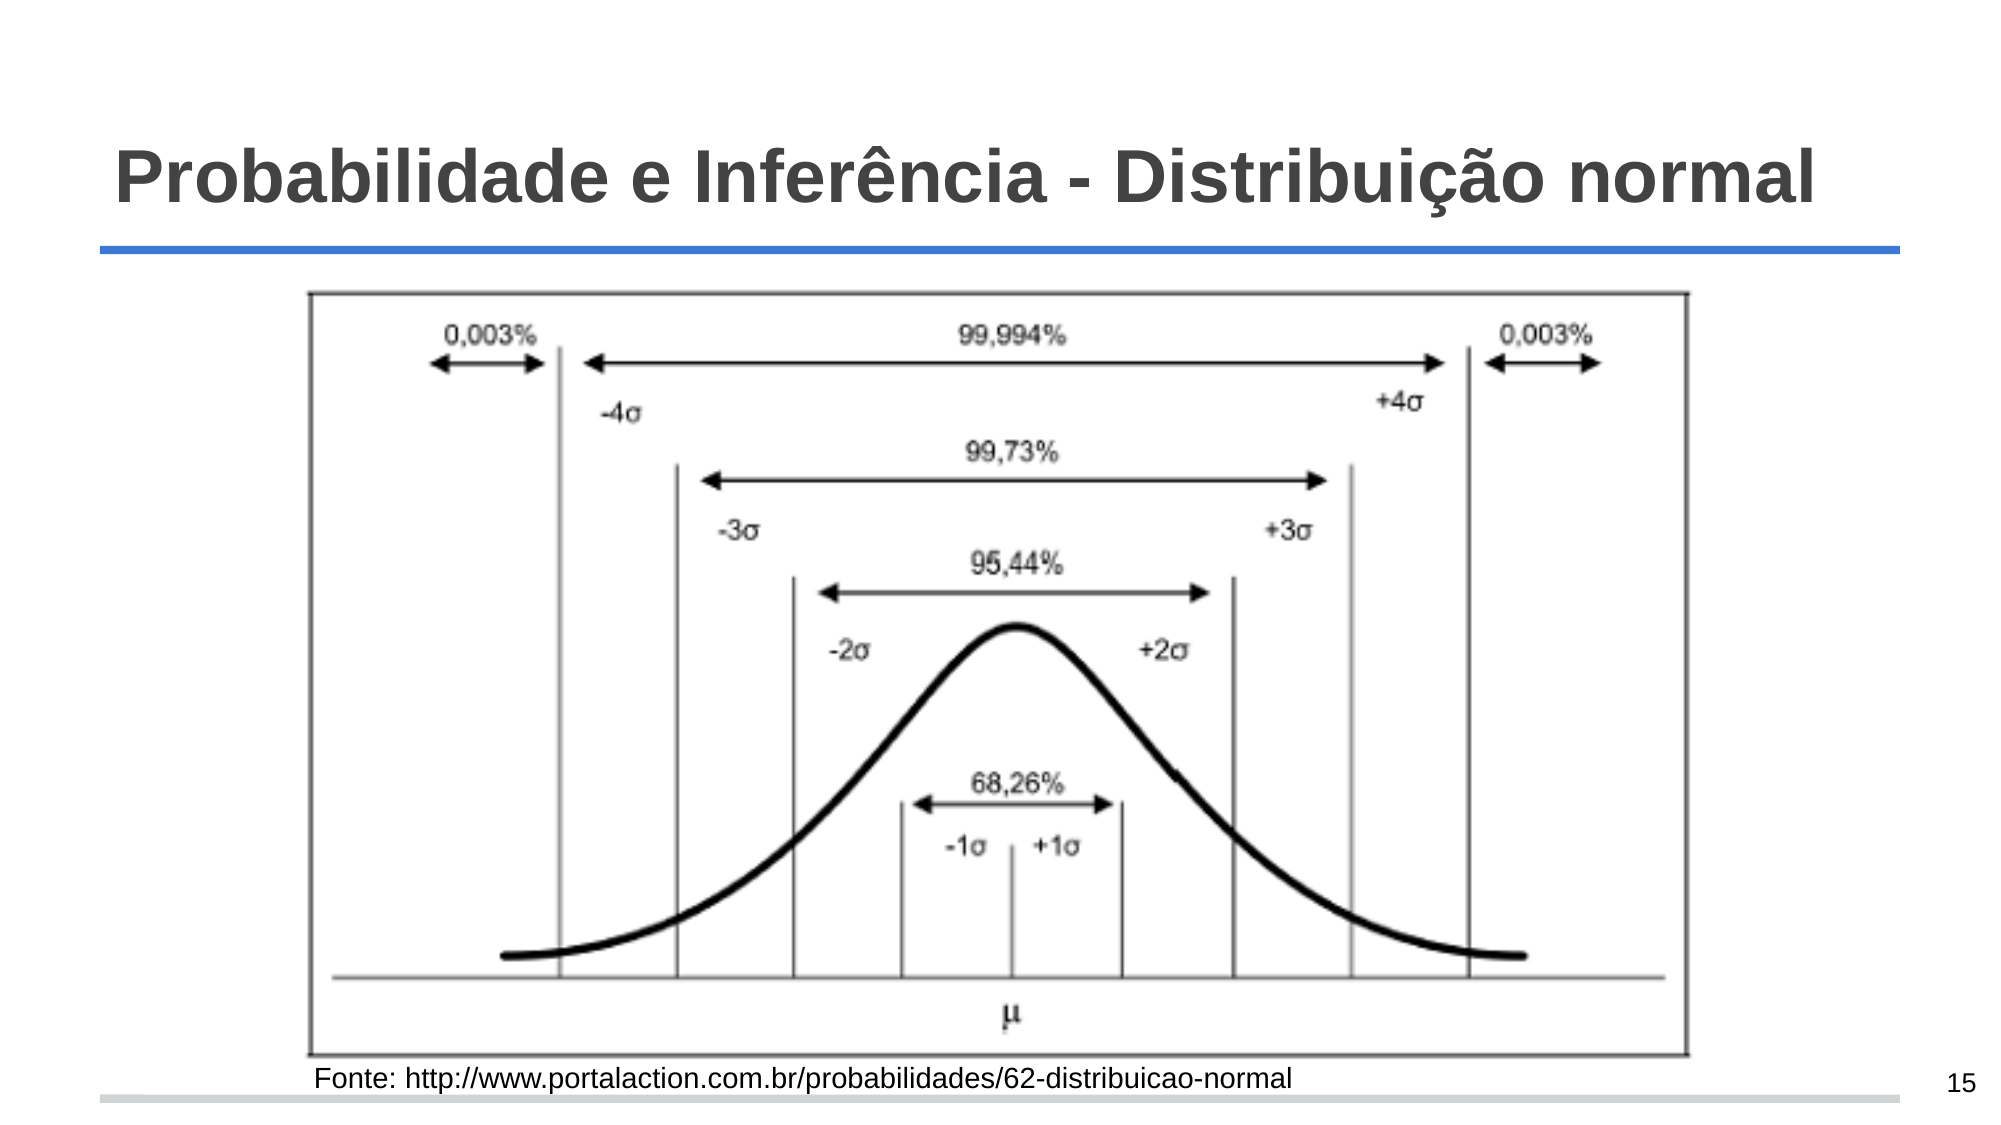

# Probabilidade e Inferência - Distribuição normal
Fonte: http://www.portalaction.com.br/probabilidades/62-distribuicao-normal